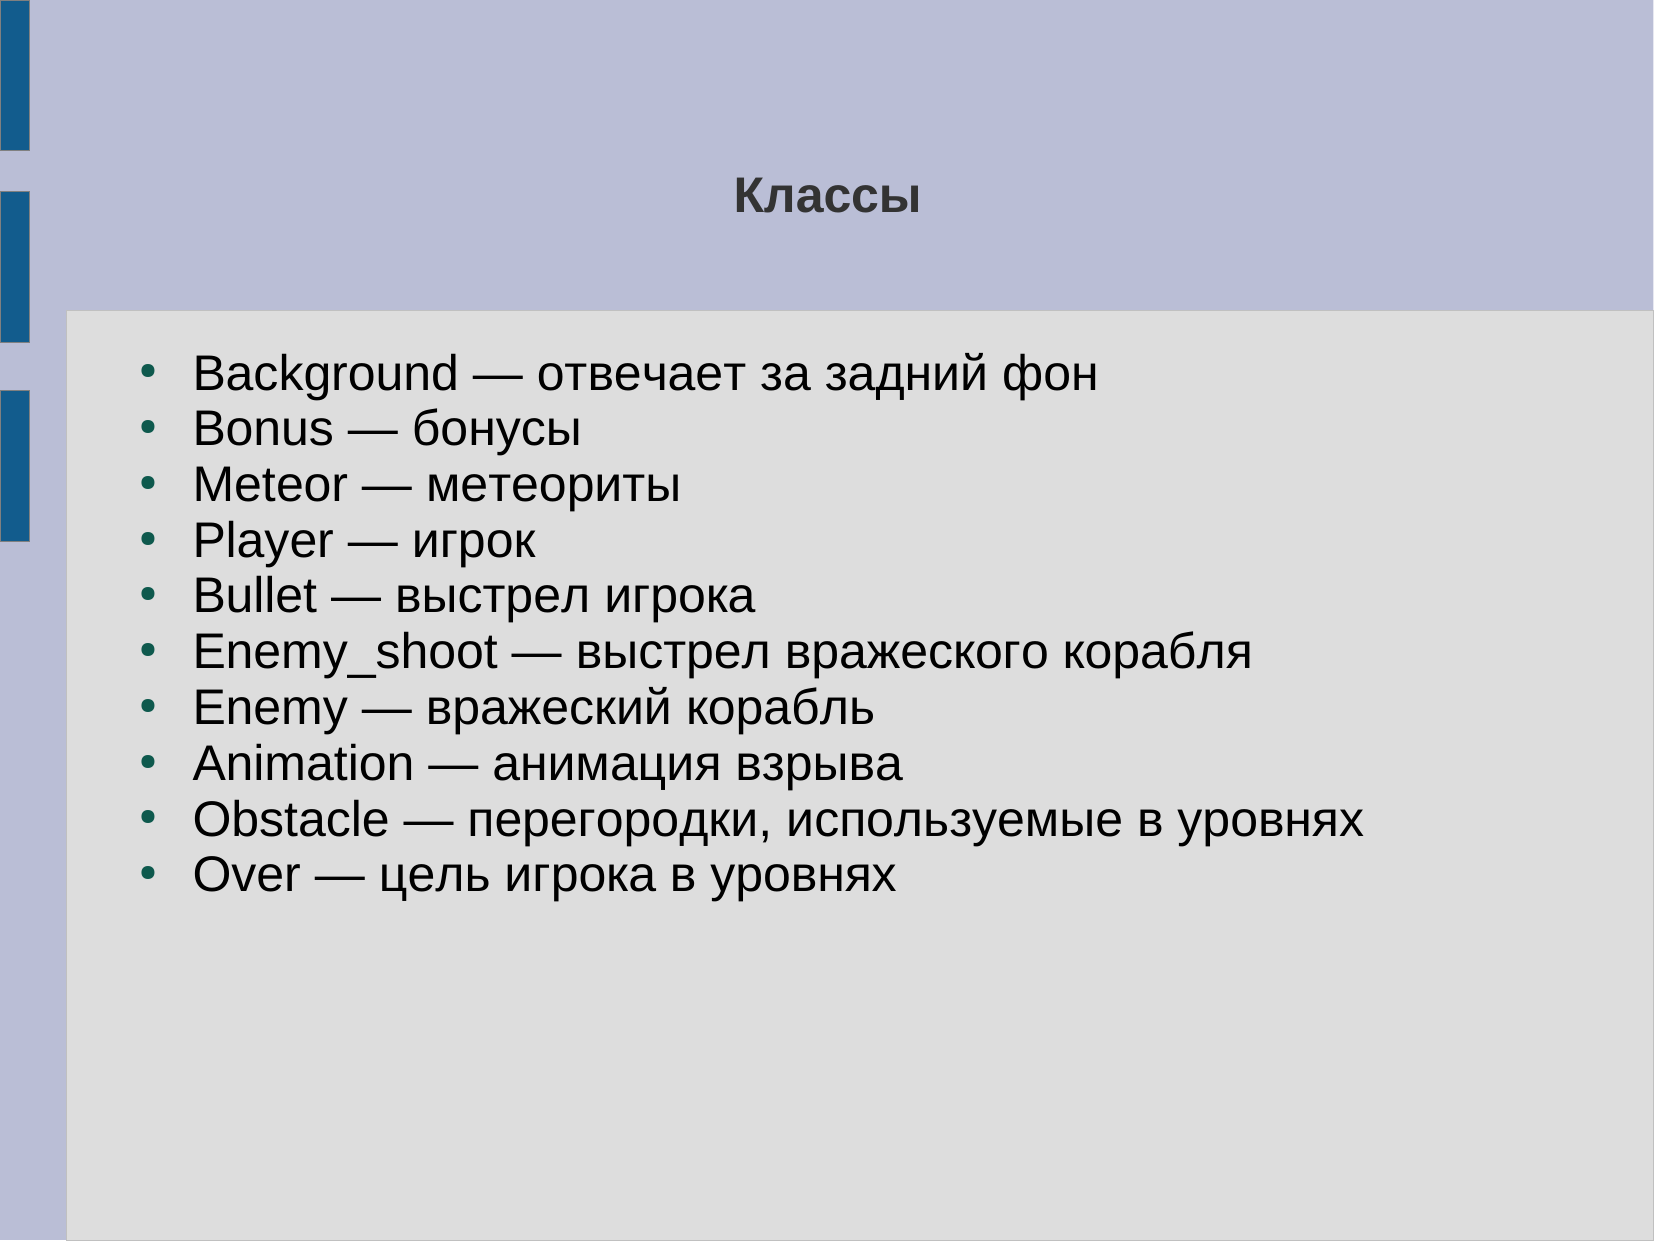

# Классы
Background — отвечает за задний фон
Bonus — бонусы
Meteor — метеориты
Player — игрок
Bullet — выстрел игрока
Enemy_shoot — выстрел вражеского корабля
Enemy — вражеский корабль
Animation — анимация взрыва
Obstacle — перегородки, используемые в уровнях
Over — цель игрока в уровнях